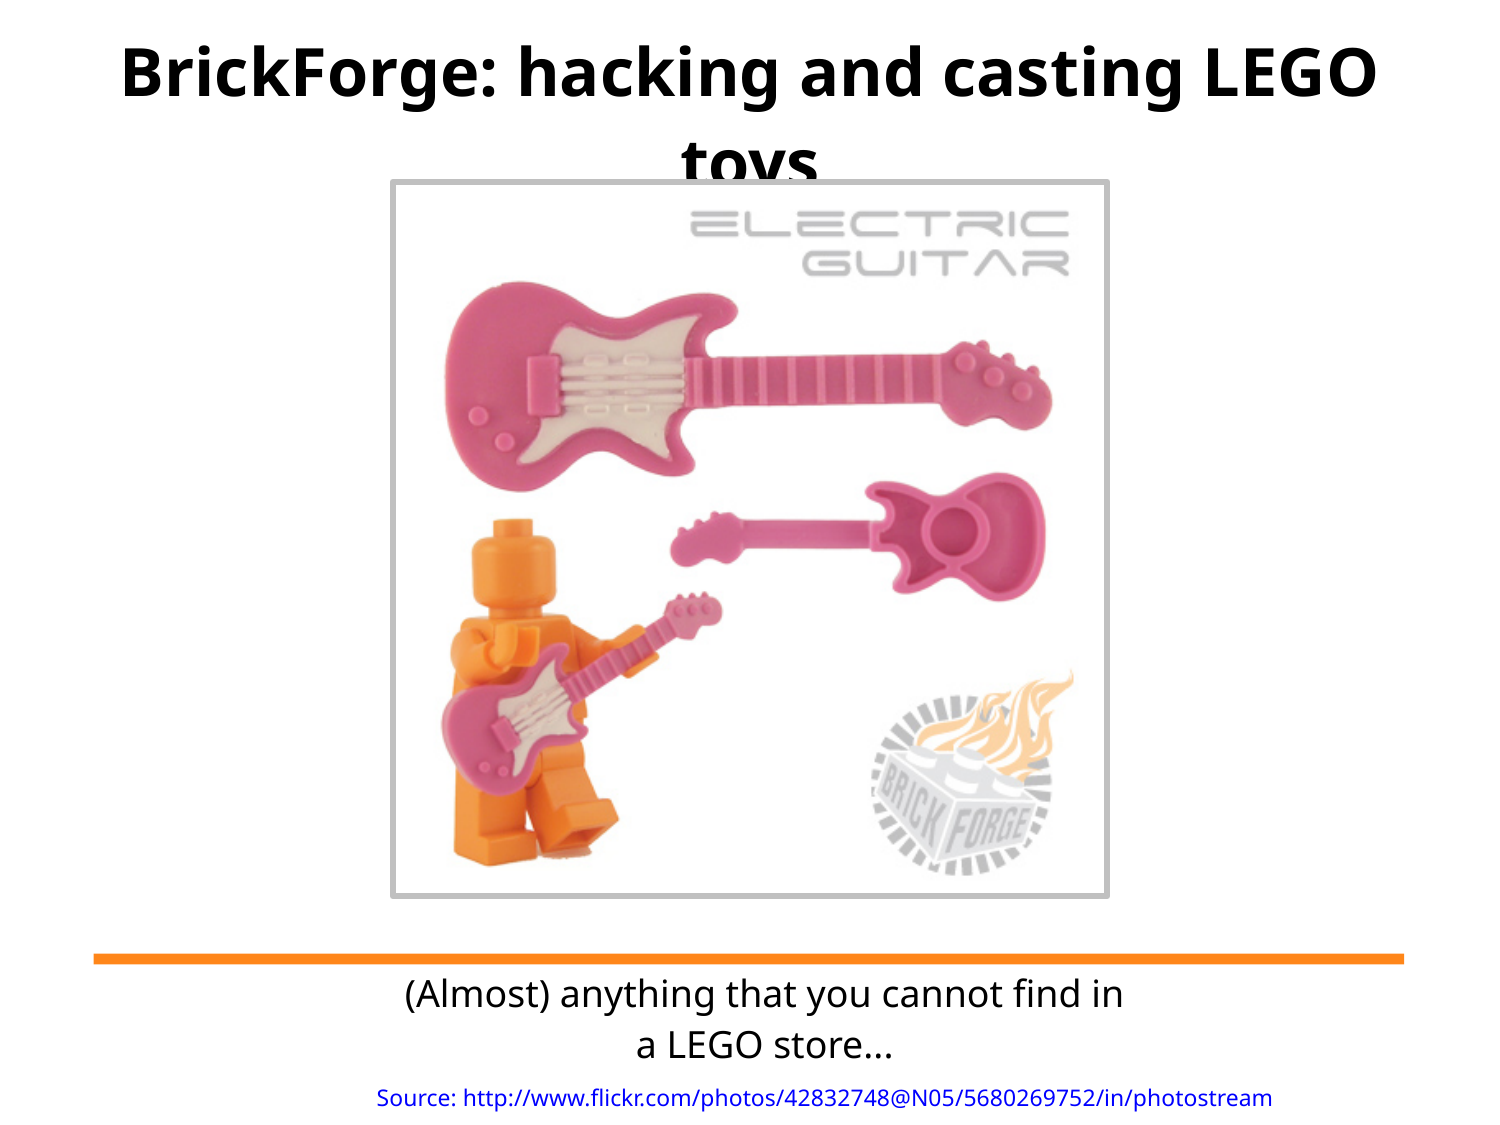

# BrickForge: hacking and casting LEGO toys
(Almost) anything that you cannot find in a LEGO store...
Source: http://www.flickr.com/photos/42832748@N05/5680269752/in/photostream